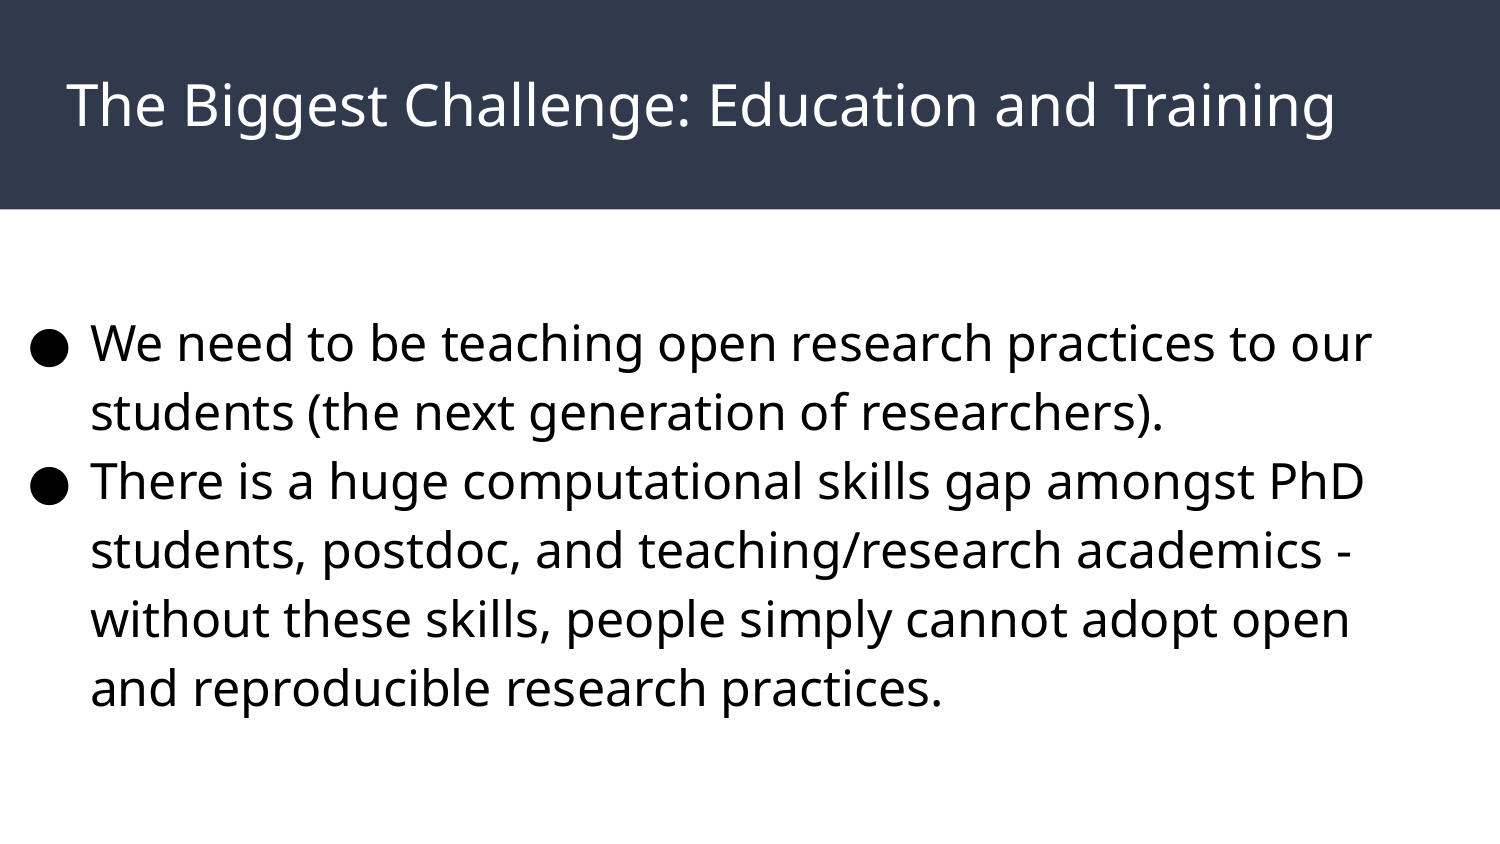

# The Biggest Challenge: Education and Training
We need to be teaching open research practices to our students (the next generation of researchers).
There is a huge computational skills gap amongst PhD students, postdoc, and teaching/research academics - without these skills, people simply cannot adopt open and reproducible research practices.